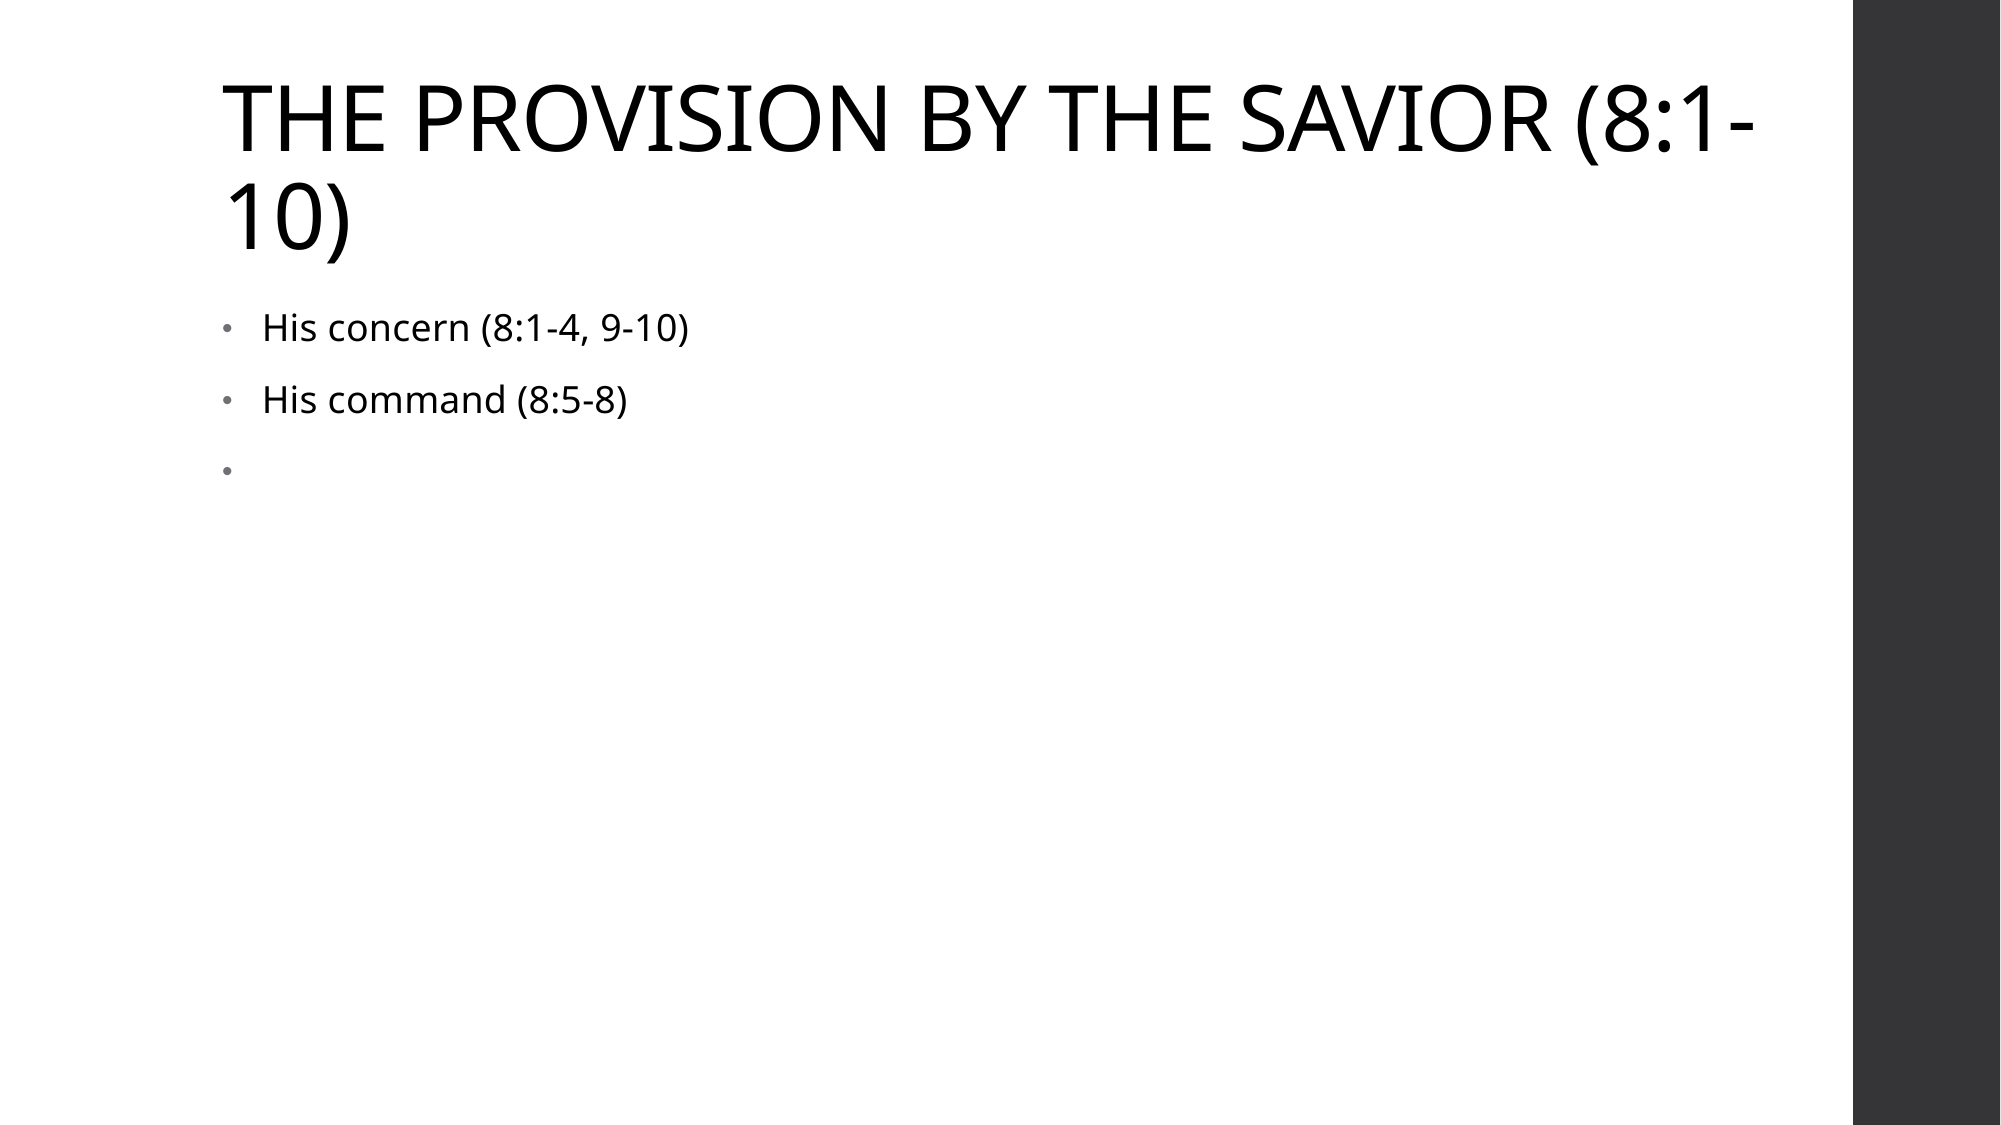

# THE PROVISION BY THE SAVIOR (8:1-10)
 His concern (8:1-4, 9-10)
 His command (8:5-8)